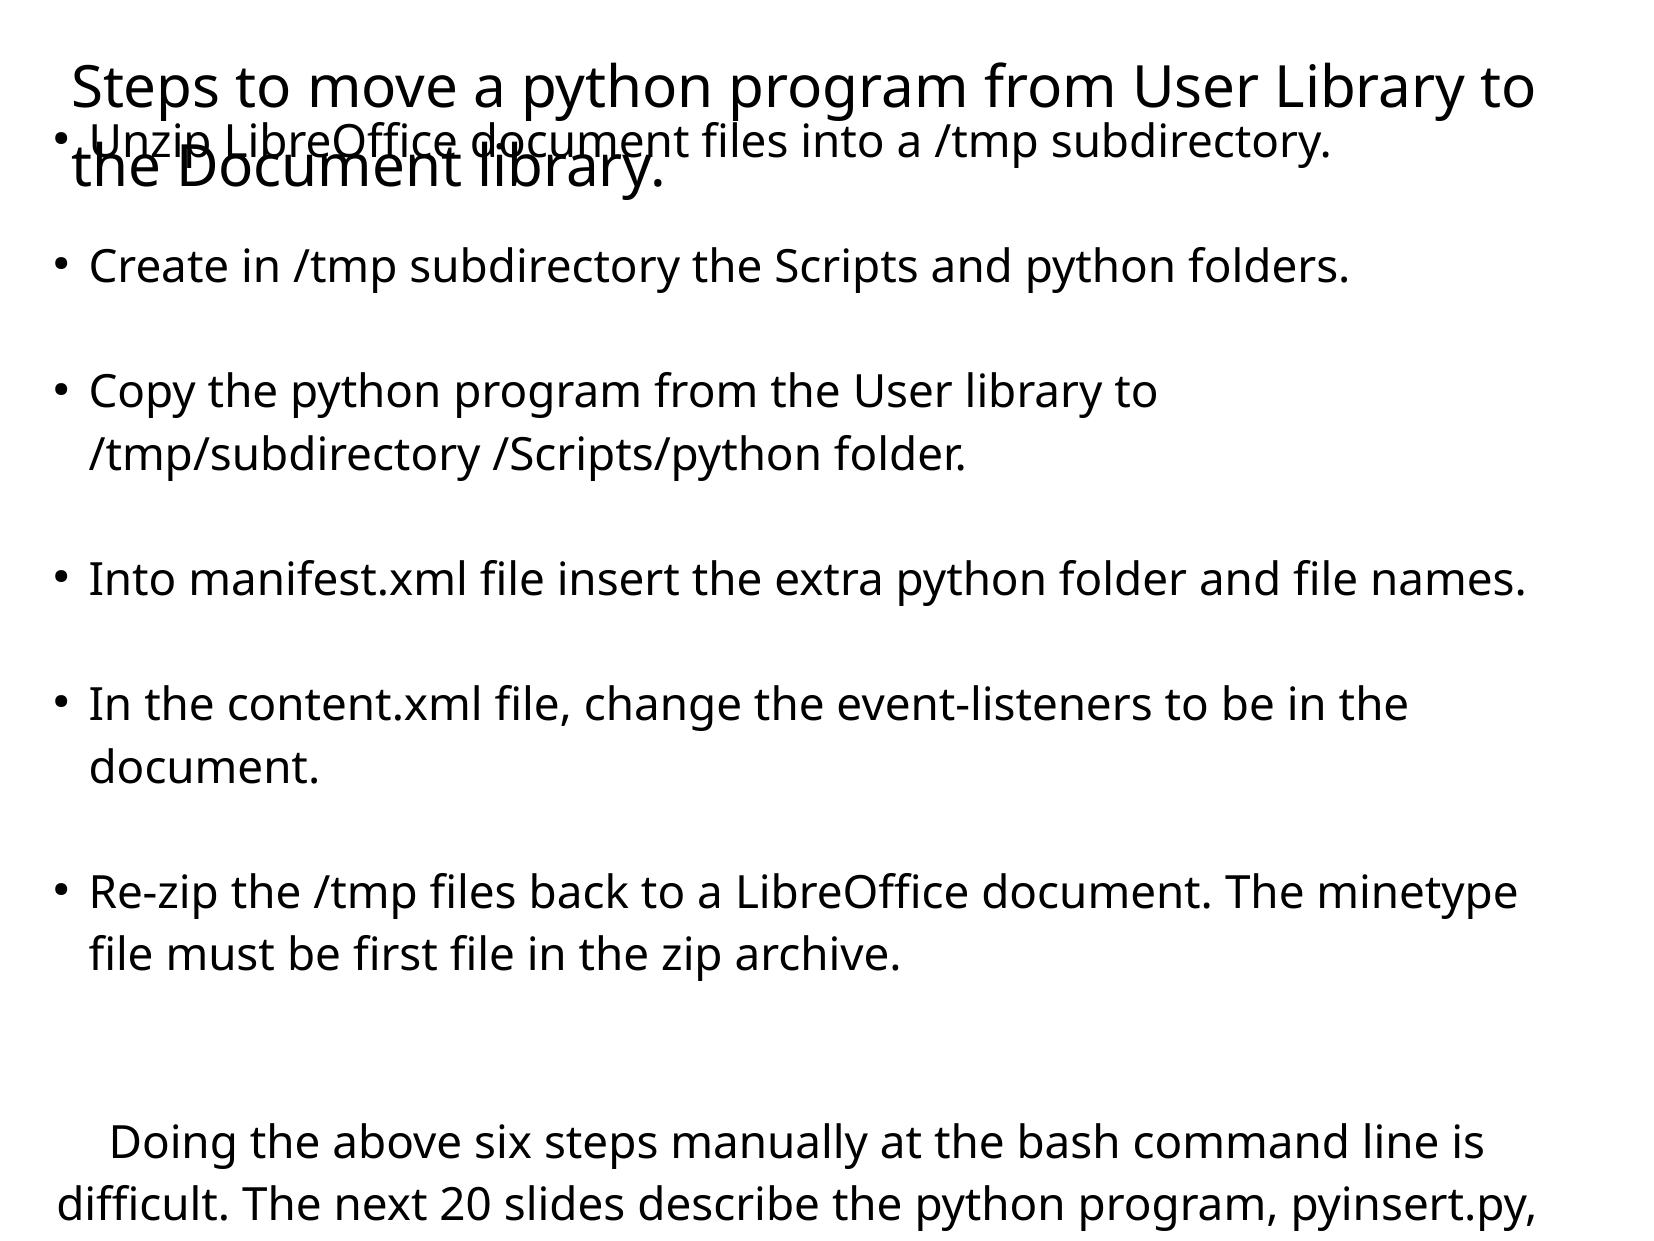

# Steps to move a python program from User Library to the Document library.
Unzip LibreOffice document files into a /tmp subdirectory.
Create in /tmp subdirectory the Scripts and python folders.
Copy the python program from the User library to /tmp/subdirectory /Scripts/python folder.
Into manifest.xml file insert the extra python folder and file names.
In the content.xml file, change the event-listeners to be in the document.
Re-zip the /tmp files back to a LibreOffice document. The minetype file must be first file in the zip archive.
Doing the above six steps manually at the bash command line is difficult. The next 20 slides describe the python program, pyinsert.py, that does the above.